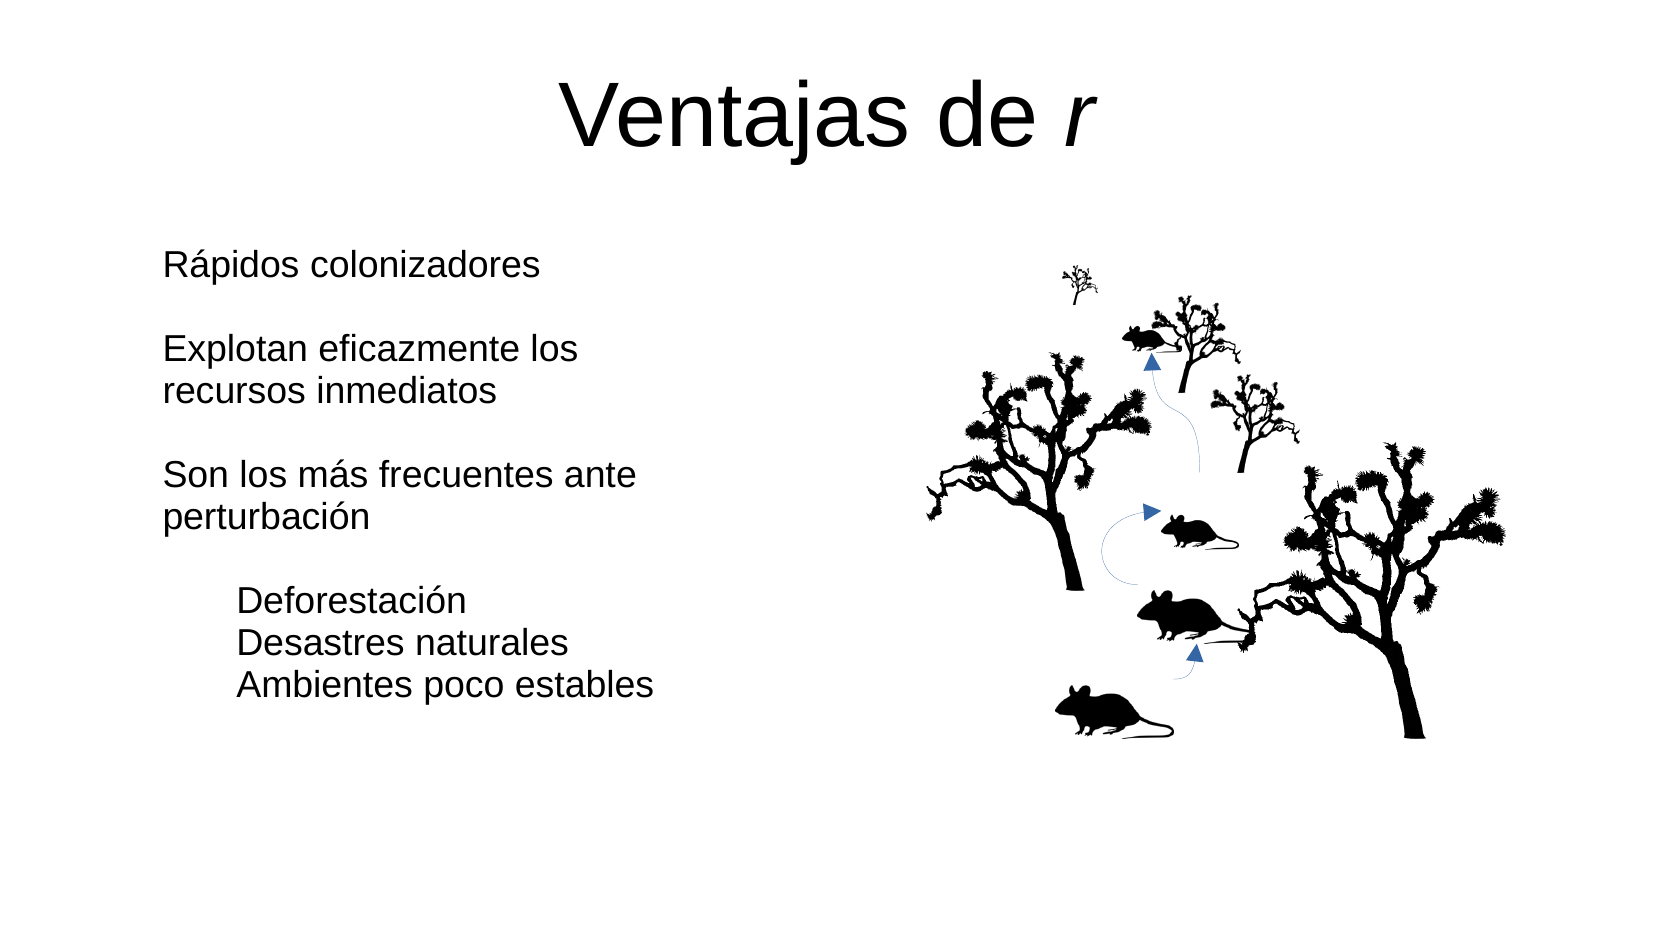

# Ventajas de r
Rápidos colonizadores
Explotan eficazmente los recursos inmediatos
Son los más frecuentes ante perturbación
	Deforestación
	Desastres naturales
	Ambientes poco estables